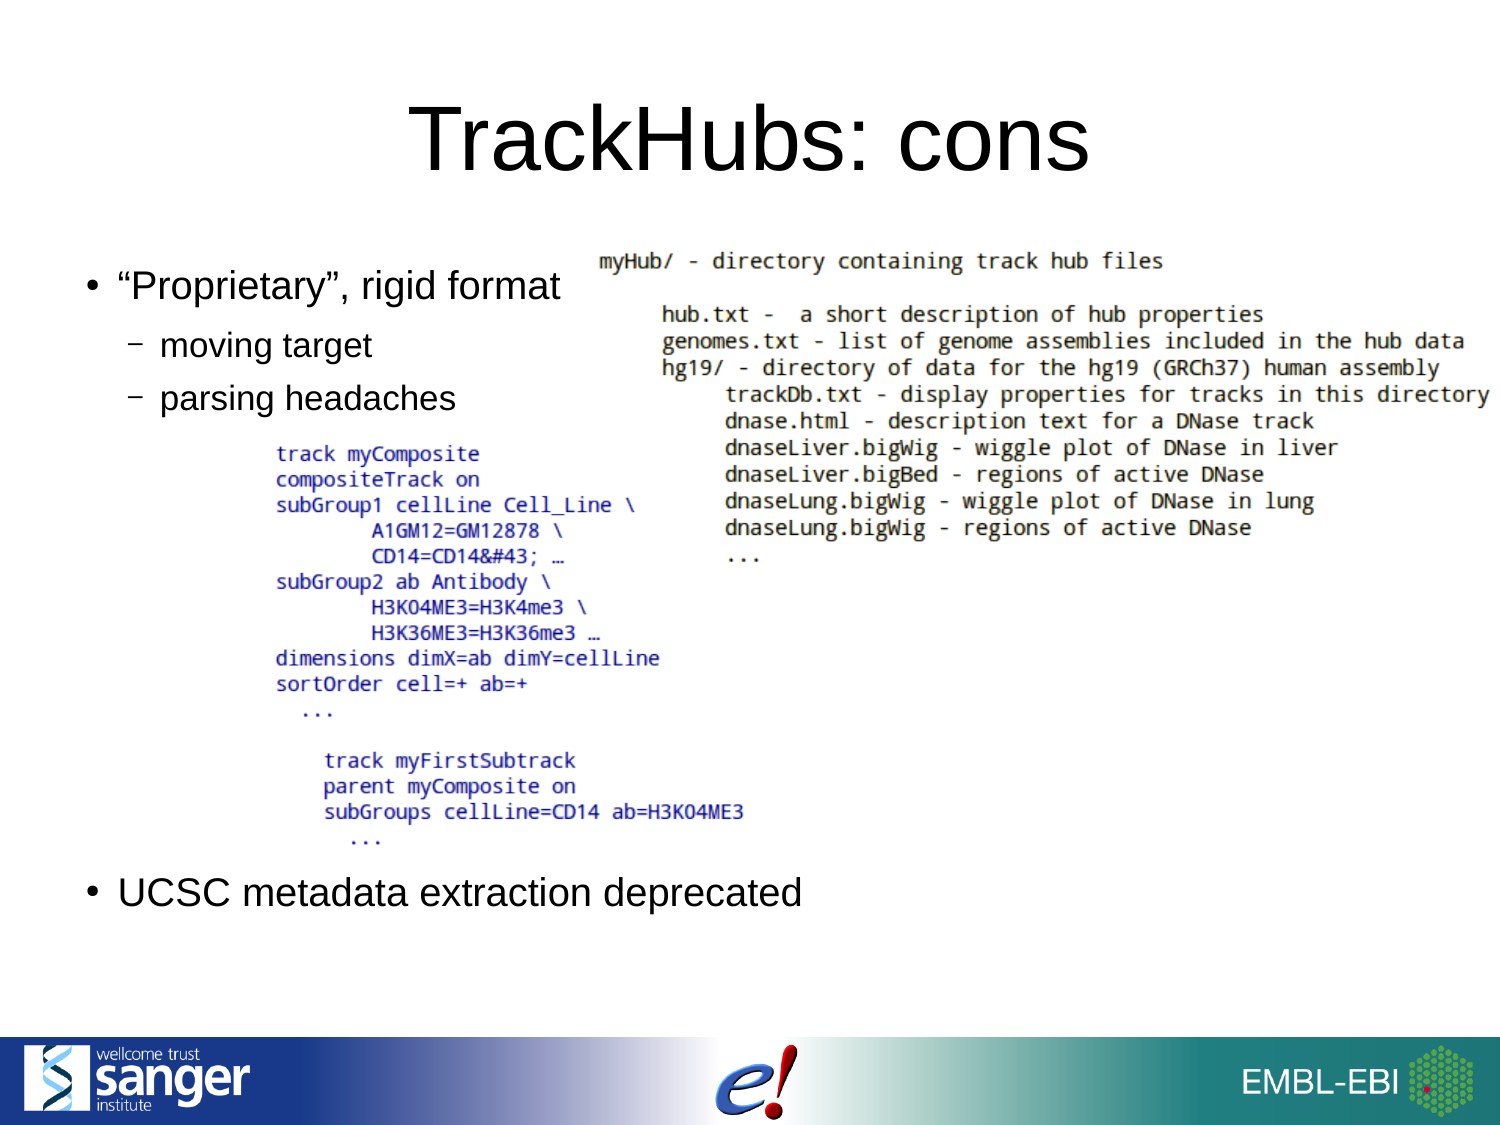

# TrackHubs: cons
“Proprietary”, rigid format
moving target
parsing headaches
UCSC metadata extraction deprecated